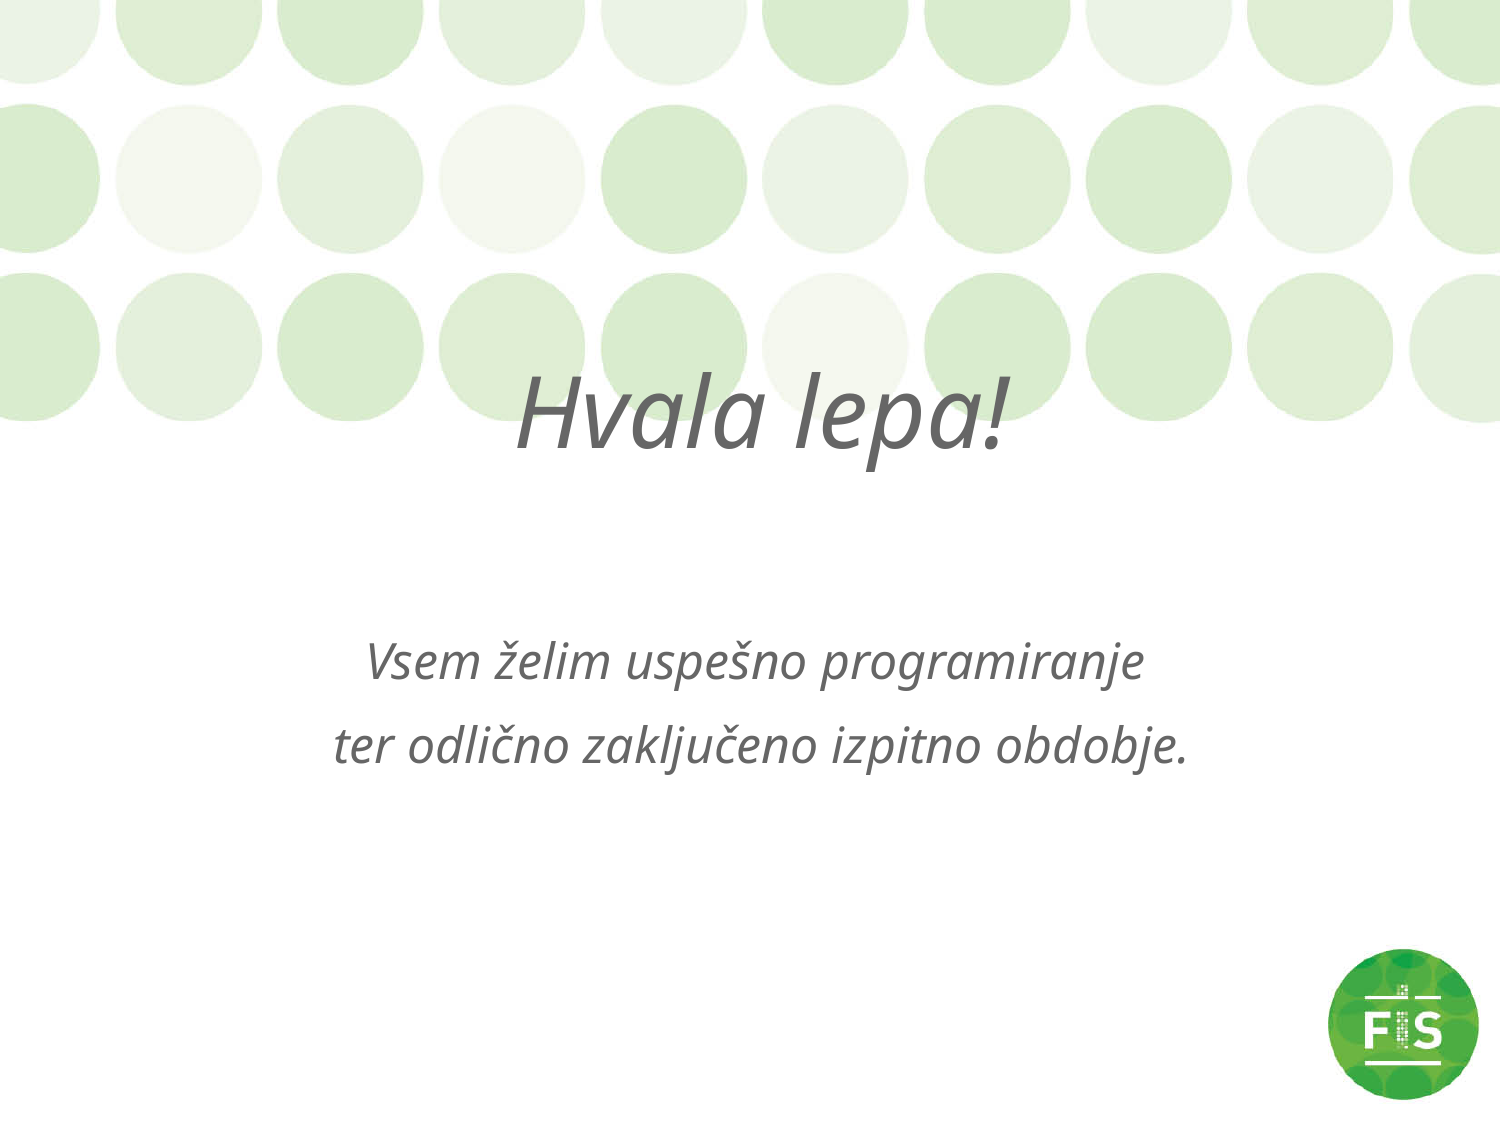

# Hvala lepa!
Vsem želim uspešno programiranje
ter odlično zaključeno izpitno obdobje.